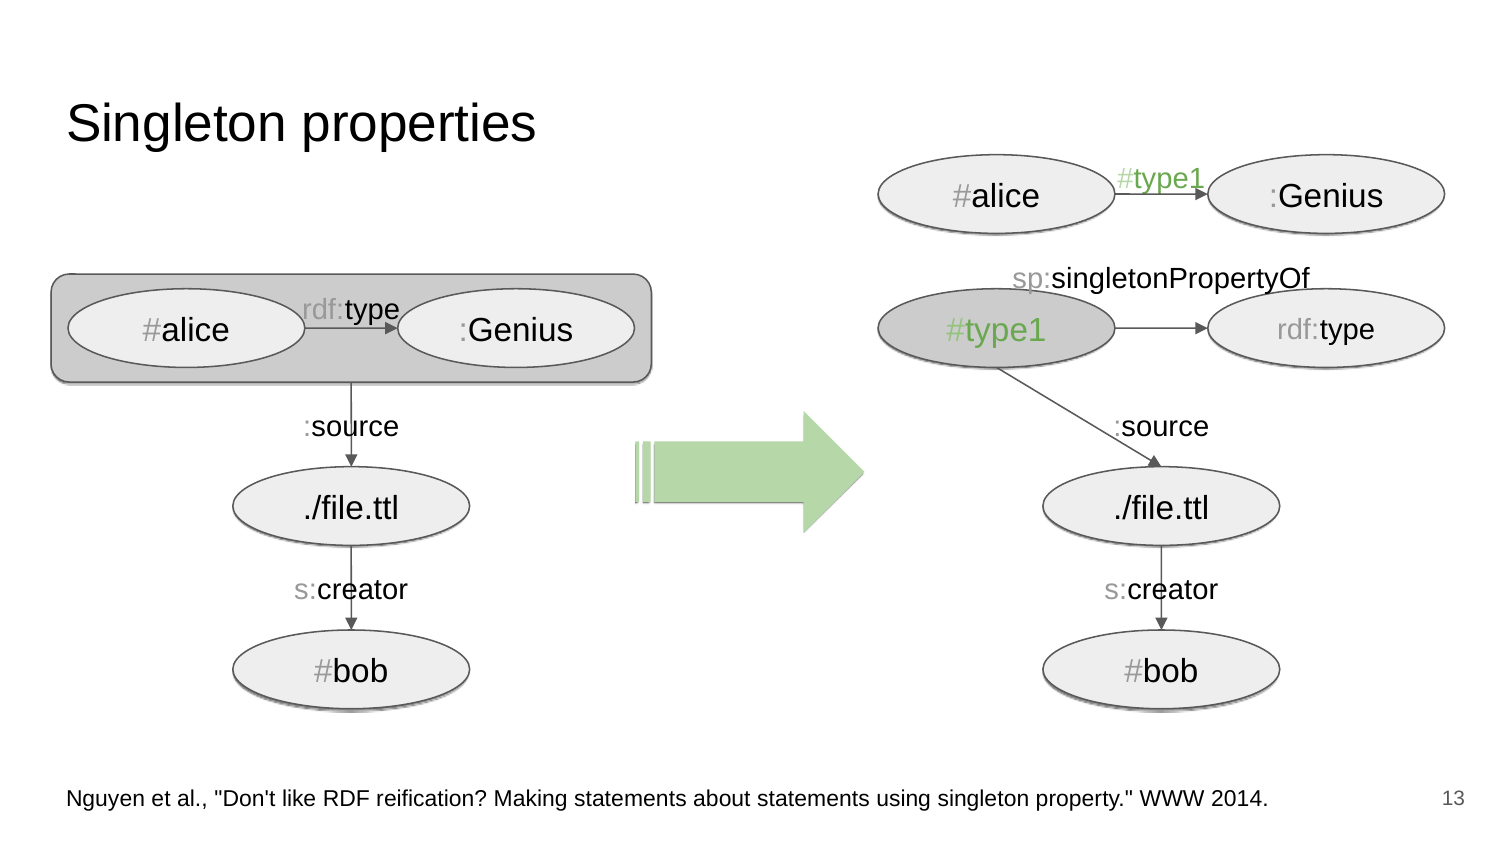

# Singleton properties
#type1
#alice
:Genius
sp:singletonPropertyOf
rdf:type
#alice
:Genius
#type1
rdf:type
:source
:source
./file.ttl
./file.ttl
s:creator
s:creator
#bob
#bob
Nguyen et al., "Don't like RDF reification? Making statements about statements using singleton property." WWW 2014.